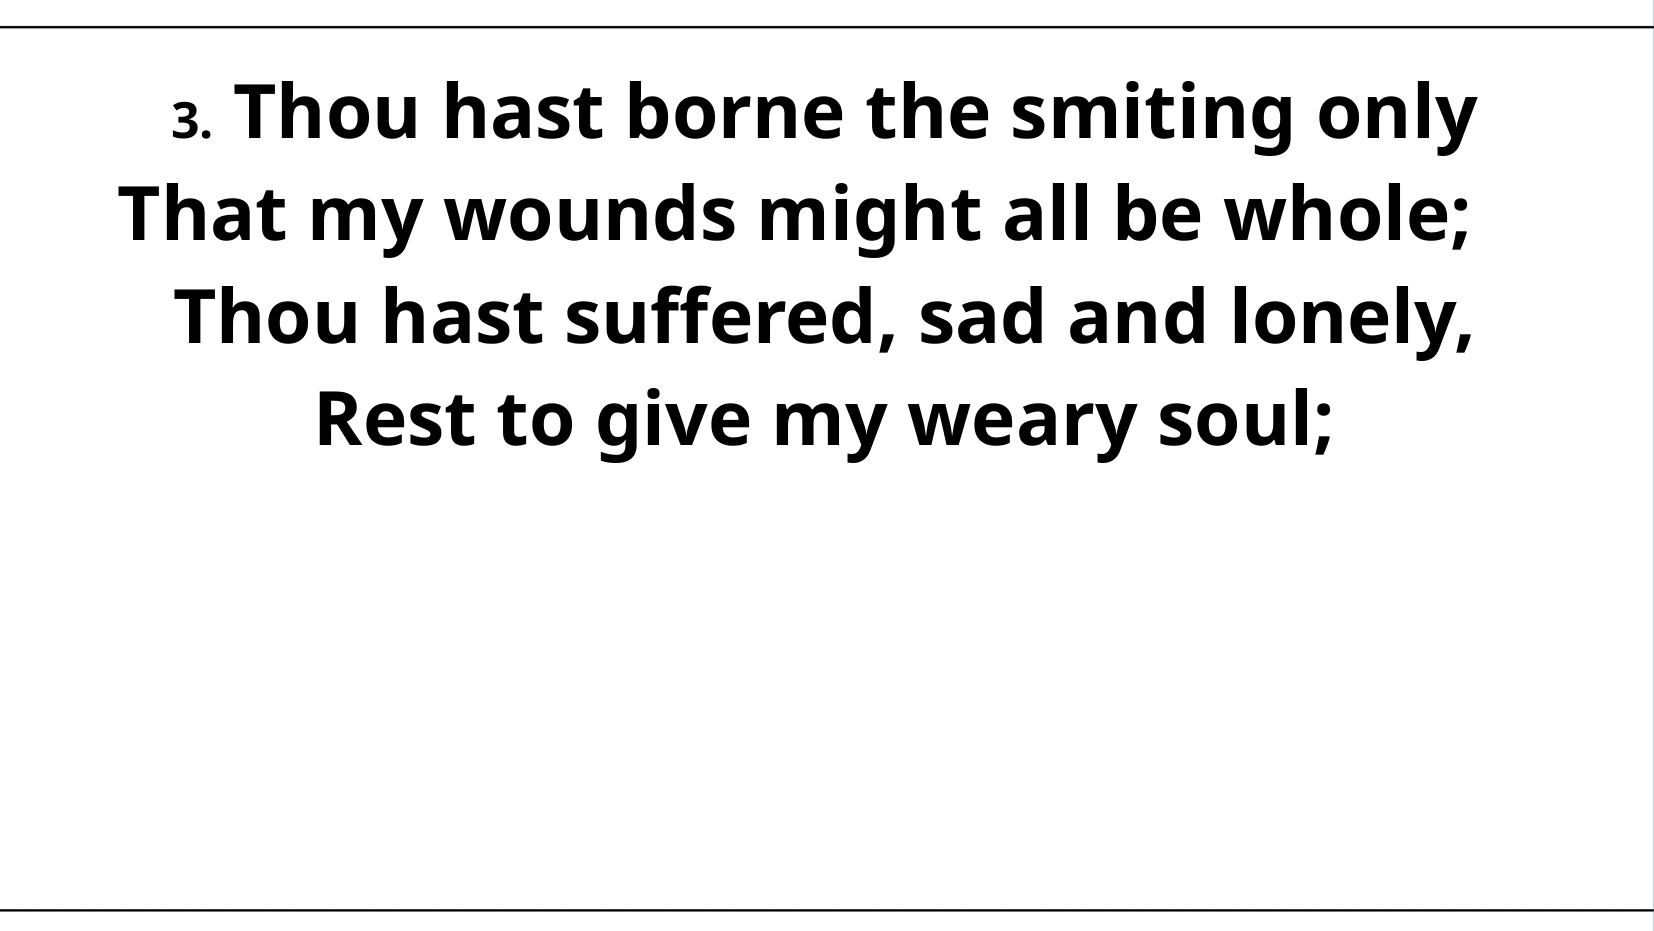

3. Thou hast borne the smiting only
That my wounds might all be whole; Thou hast suffered, sad and lonely,
Rest to give my weary soul;